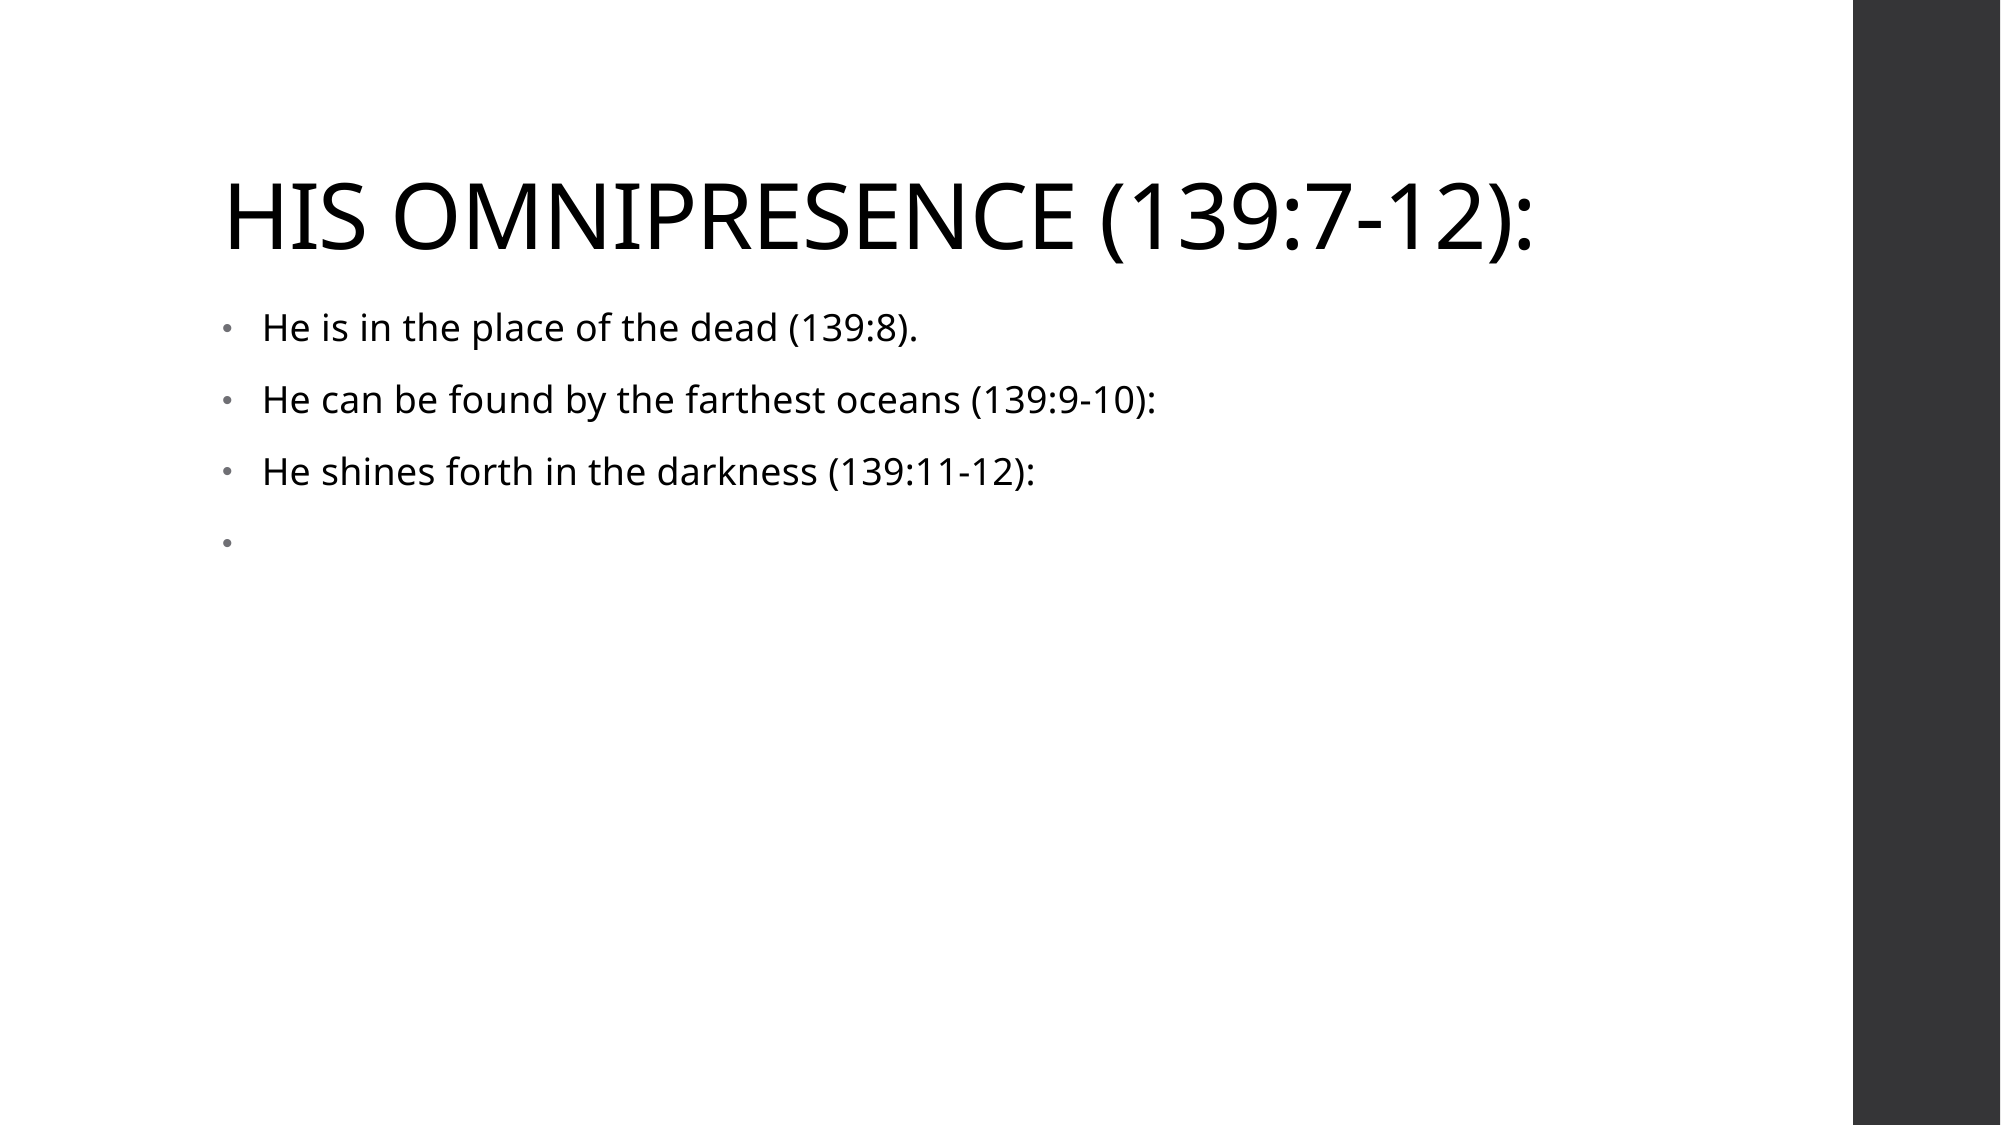

# HIS OMNIPRESENCE (139:7-12):
 He is in the place of the dead (139:8).
 He can be found by the farthest oceans (139:9-10):
 He shines forth in the darkness (139:11-12):